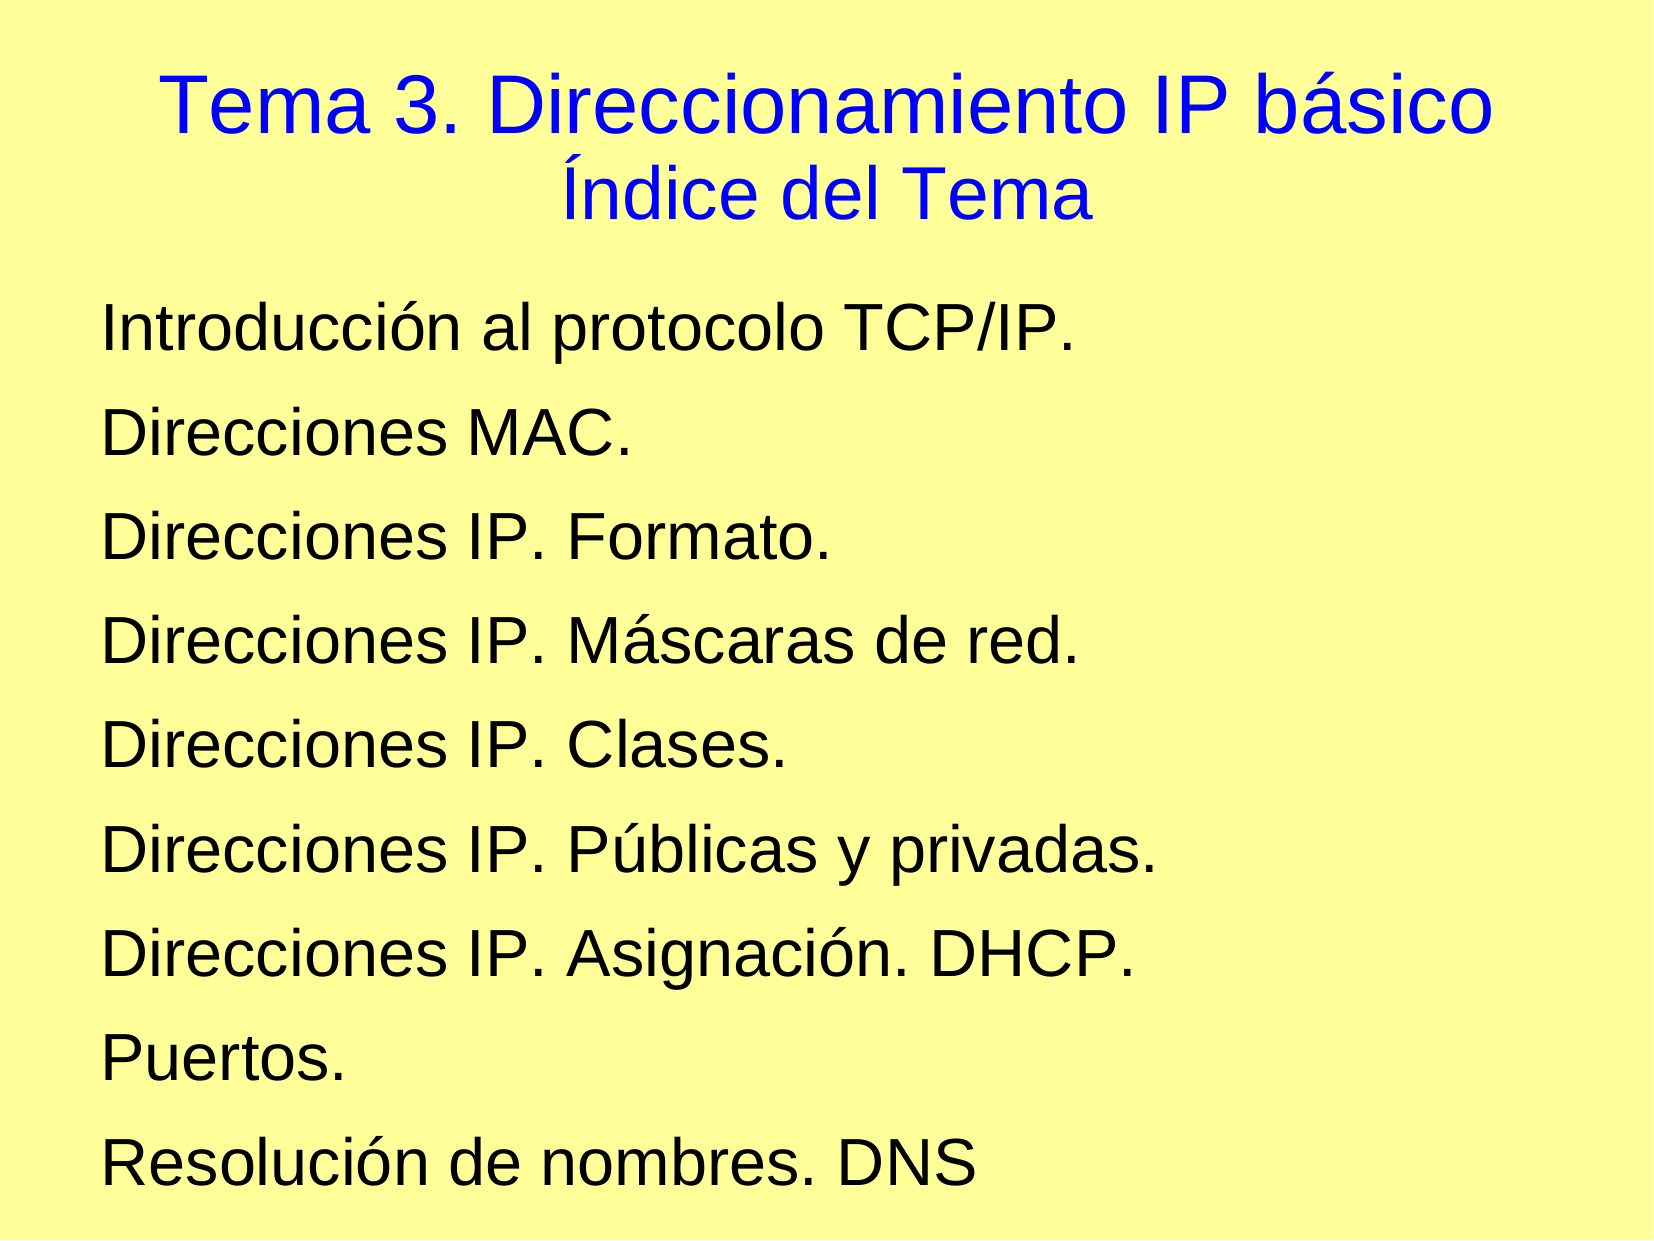

# Tema 3. Direccionamiento IP básico Índice del Tema
Introducción al protocolo TCP/IP.
Direcciones MAC.
Direcciones IP. Formato.
Direcciones IP. Máscaras de red.
Direcciones IP. Clases.
Direcciones IP. Públicas y privadas.
Direcciones IP. Asignación. DHCP.
Puertos.
Resolución de nombres. DNS